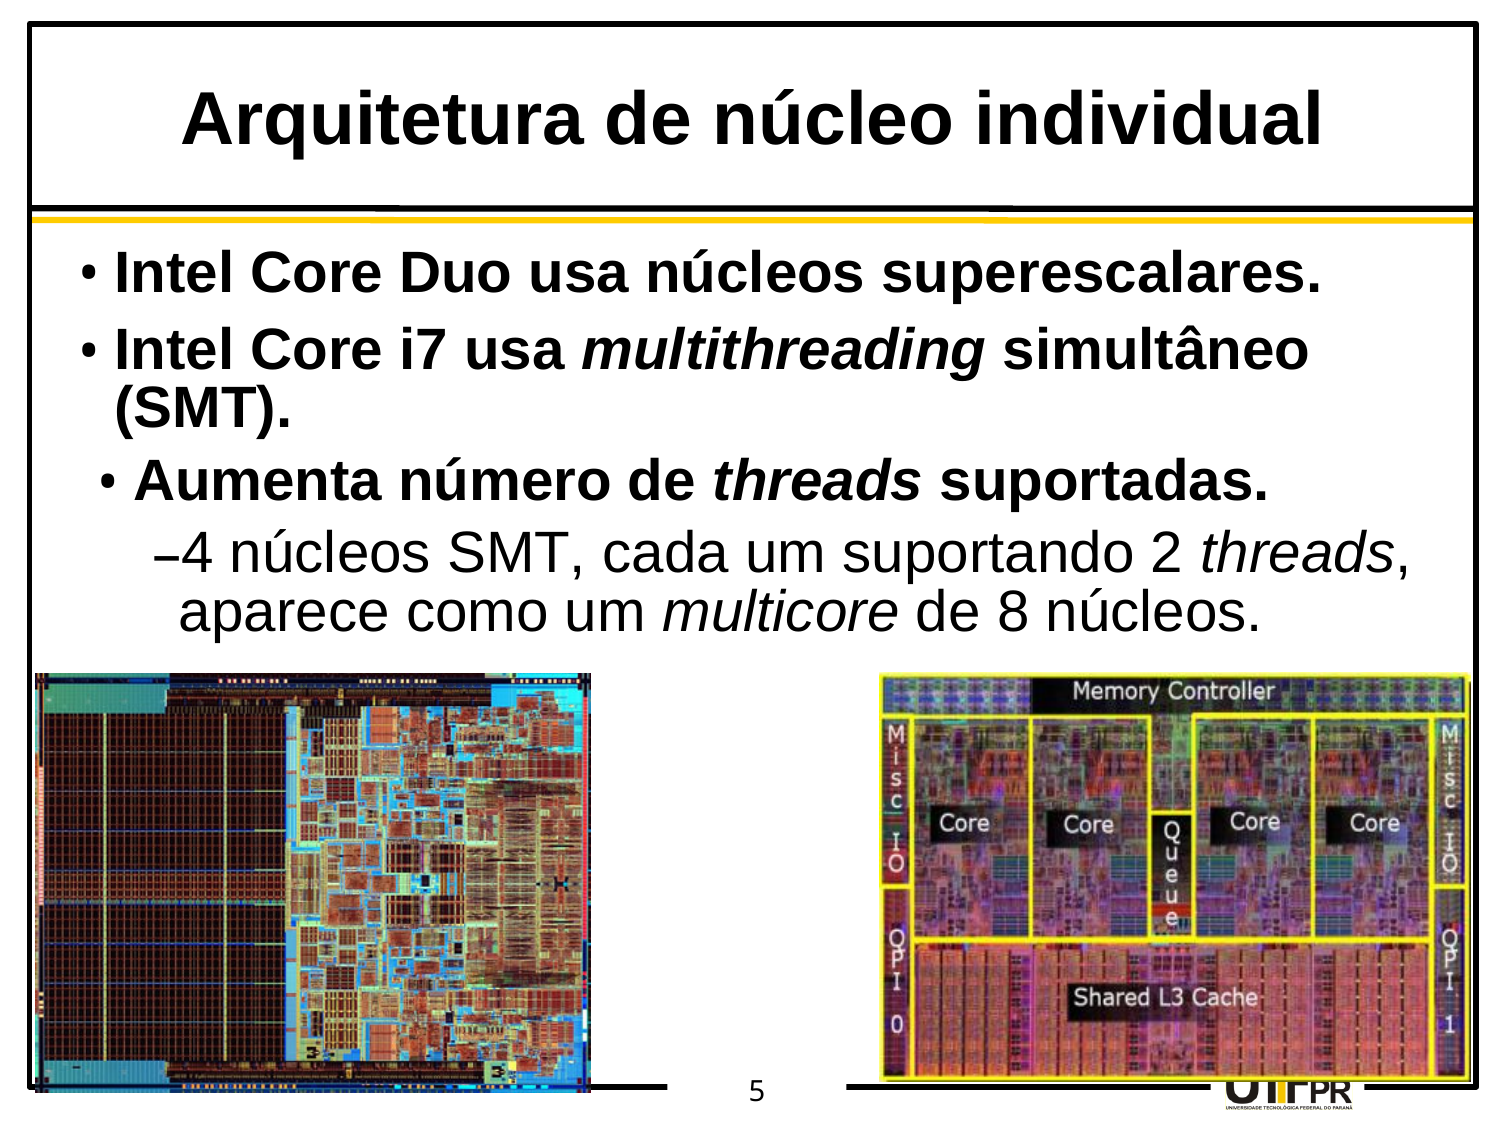

# Arquitetura de núcleo individual
Intel Core Duo usa núcleos superescalares.
Intel Core i7 usa multithreading simultâneo (SMT).
Aumenta número de threads suportadas.
4 núcleos SMT, cada um suportando 2 threads, aparece como um multicore de 8 núcleos.